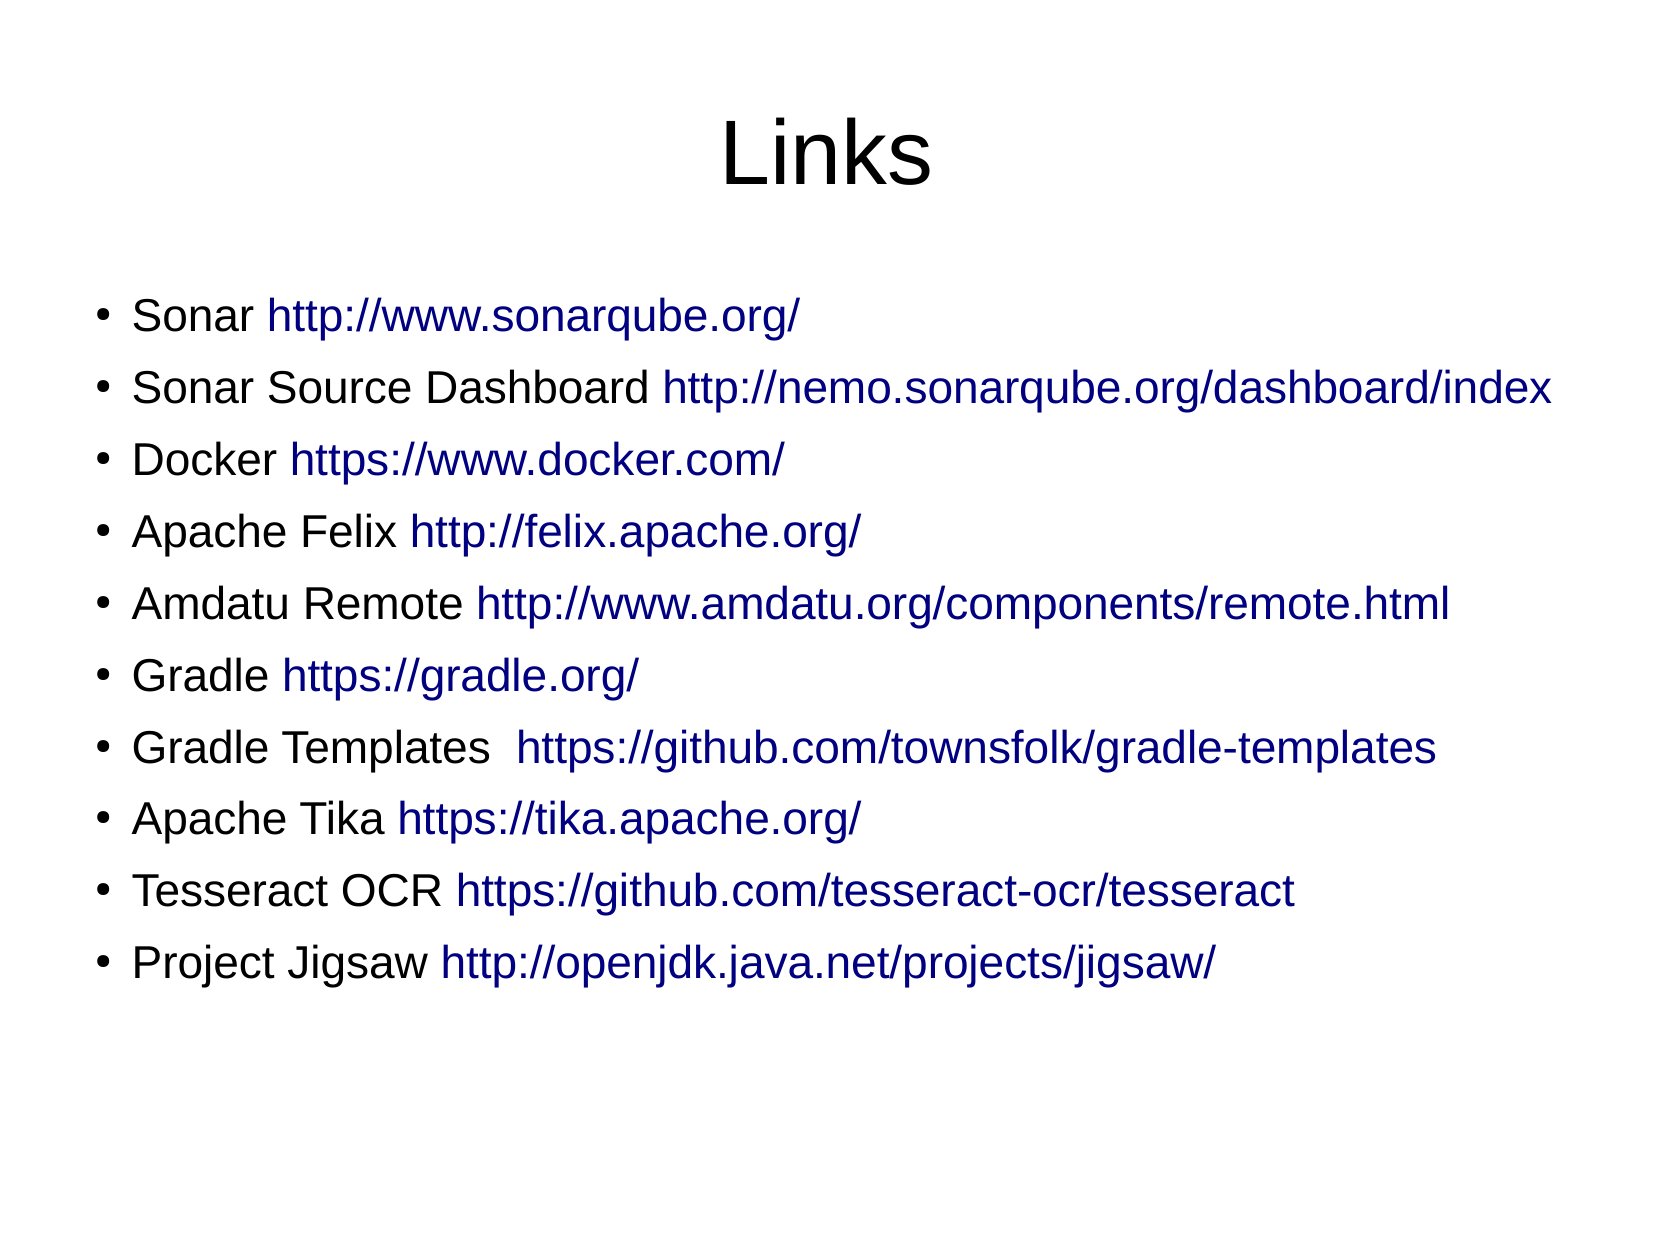

# Links
Sonar http://www.sonarqube.org/
Sonar Source Dashboard http://nemo.sonarqube.org/dashboard/index
Docker https://www.docker.com/
Apache Felix http://felix.apache.org/
Amdatu Remote http://www.amdatu.org/components/remote.html
Gradle https://gradle.org/
Gradle Templates https://github.com/townsfolk/gradle-templates
Apache Tika https://tika.apache.org/
Tesseract OCR https://github.com/tesseract-ocr/tesseract
Project Jigsaw http://openjdk.java.net/projects/jigsaw/